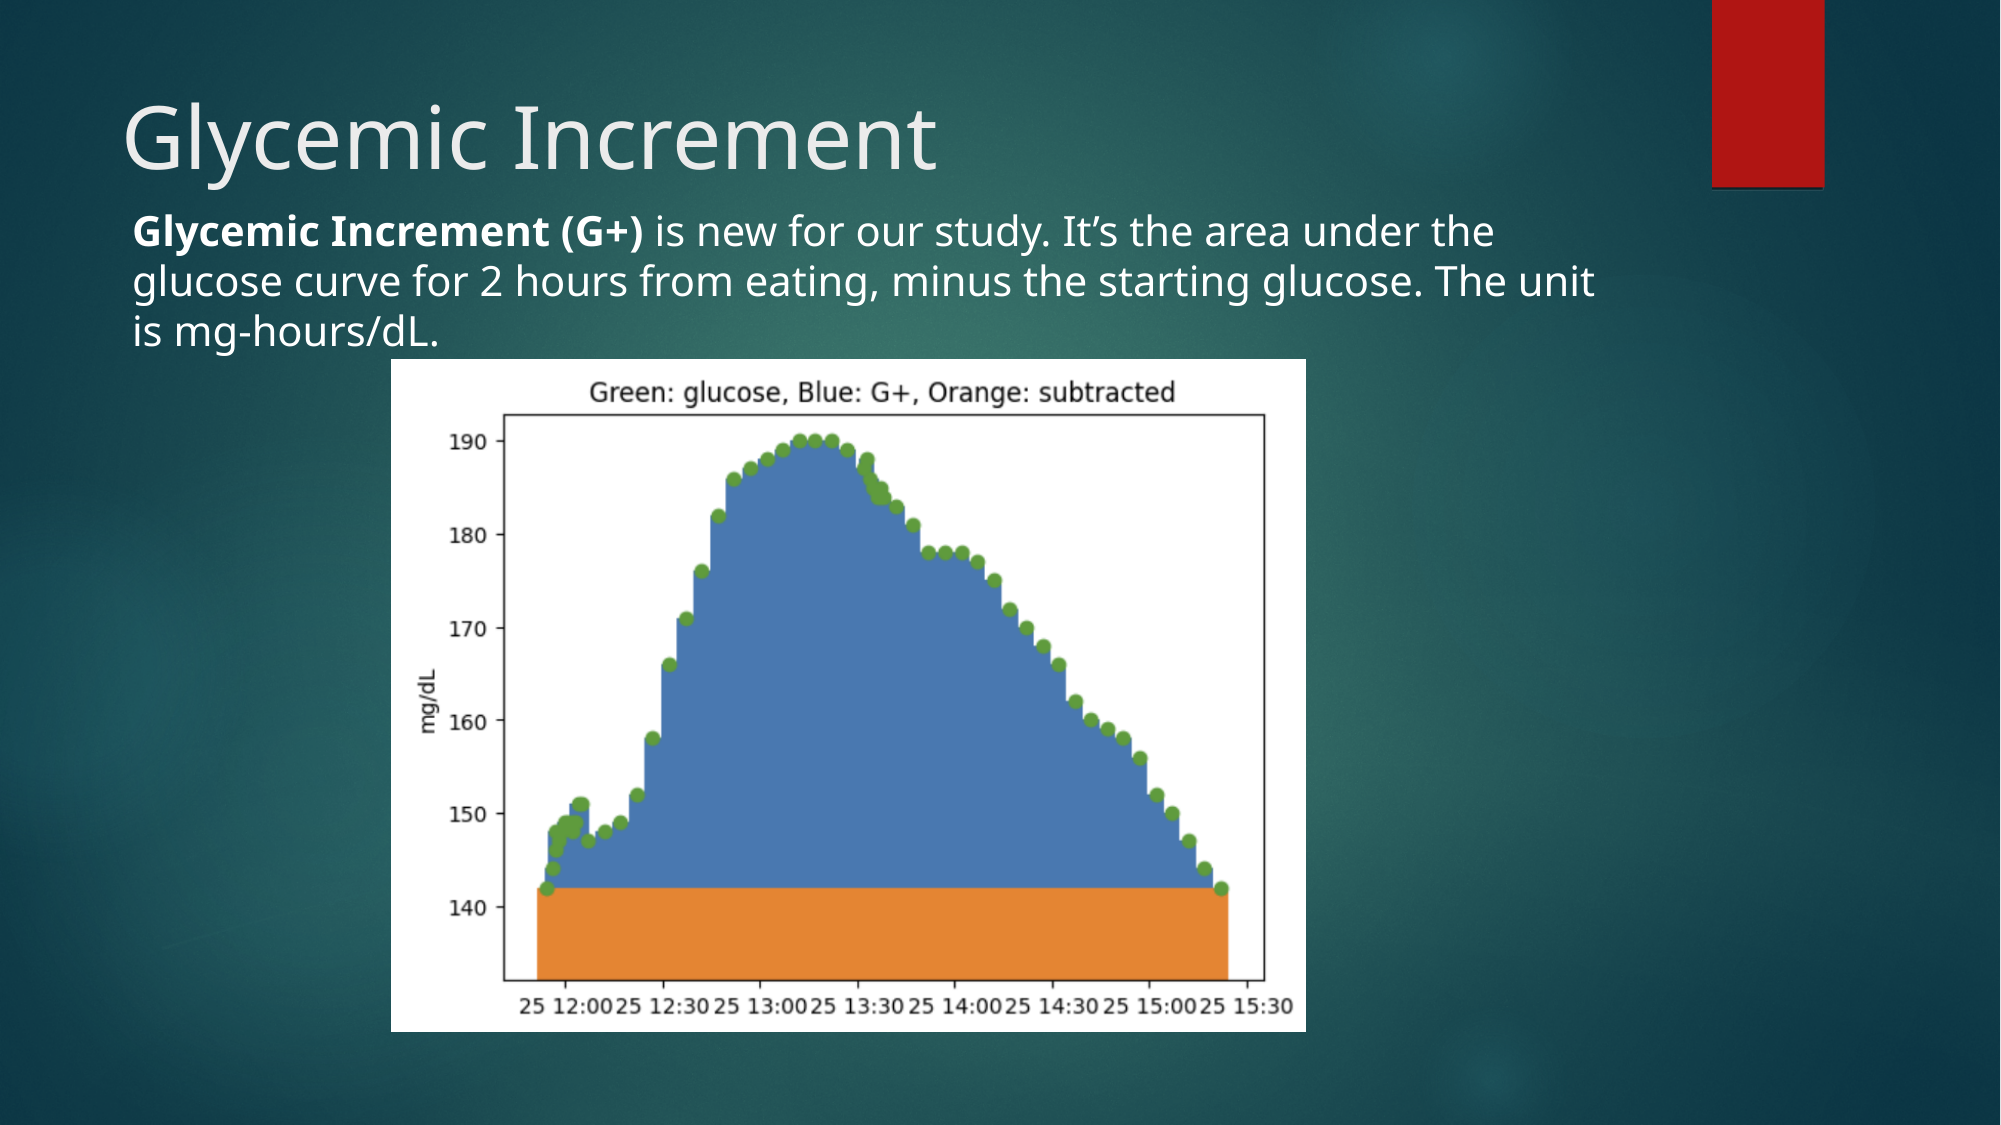

# Glycemic Increment
Glycemic Increment (G+) is new for our study. It’s the area under the glucose curve for 2 hours from eating, minus the starting glucose. The unit is mg-hours/dL.